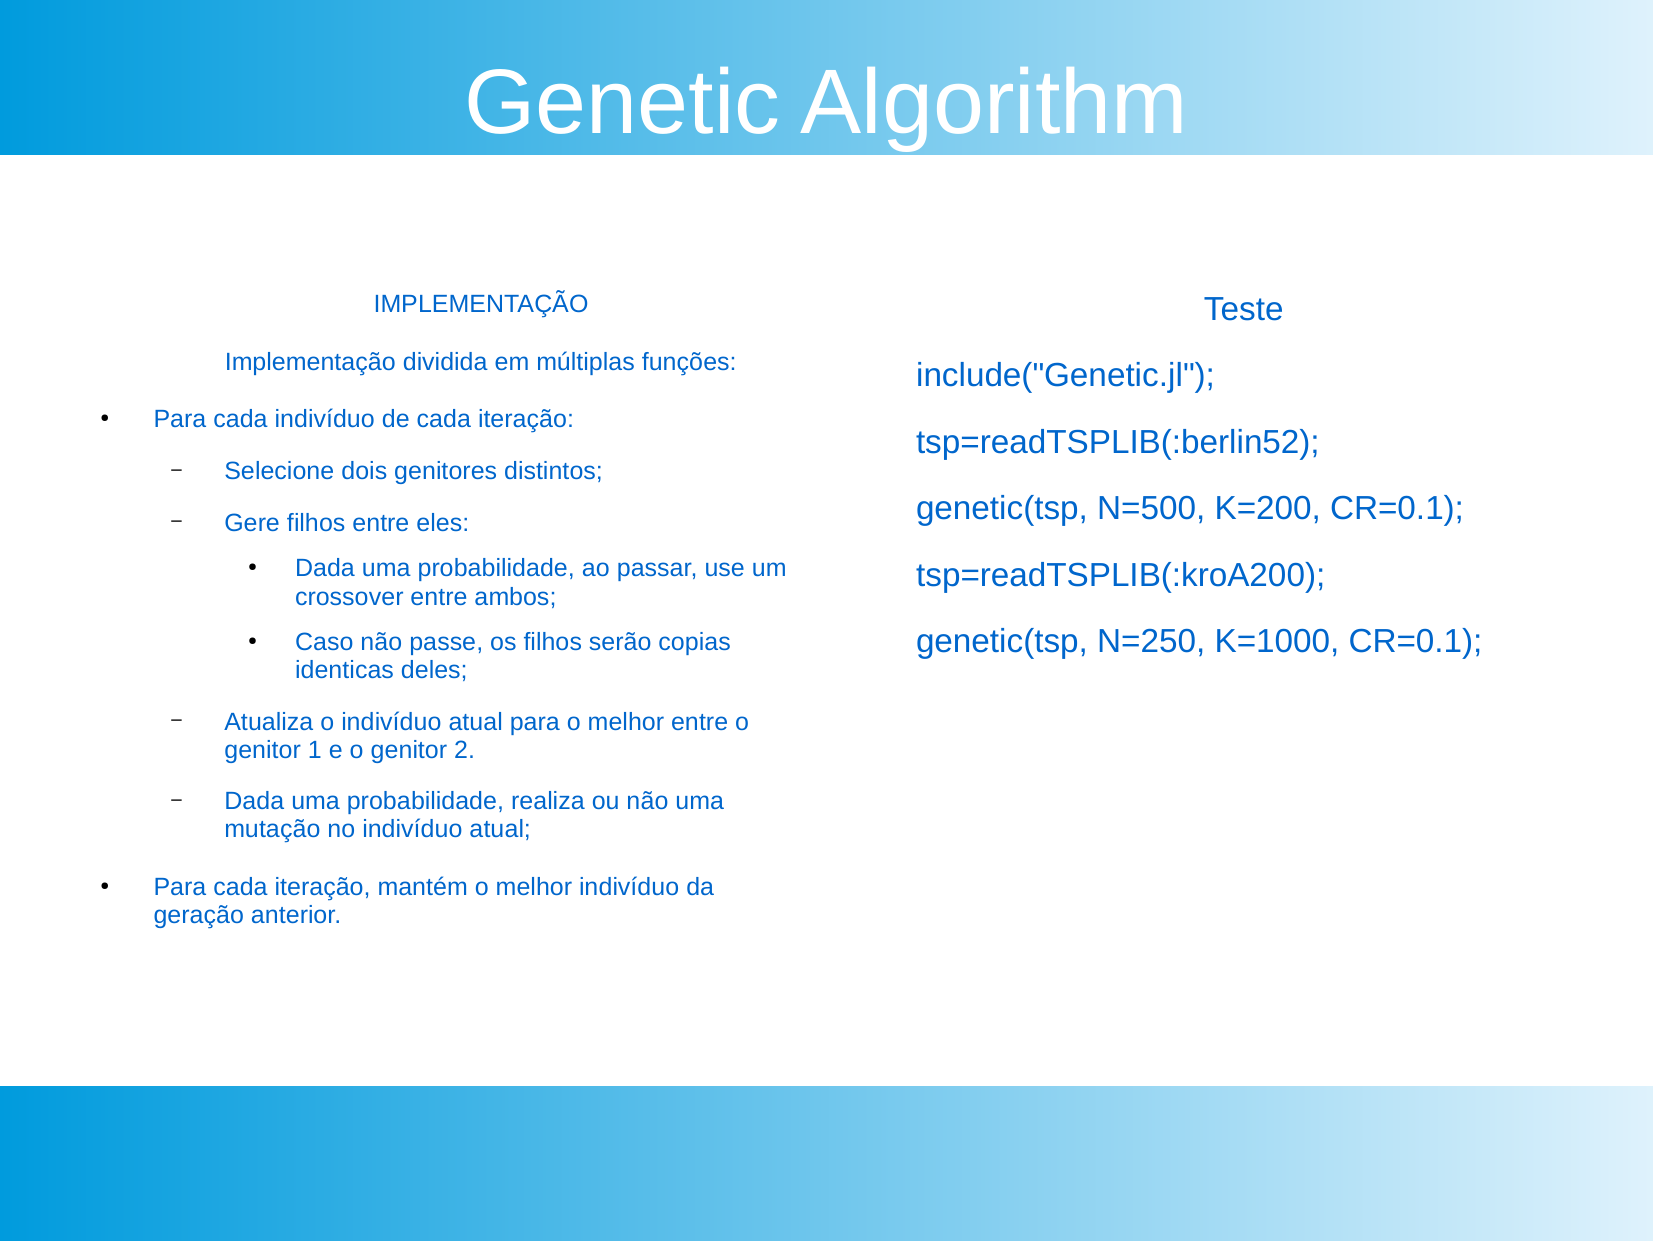

# Genetic Algorithm
IMPLEMENTAÇÃO
Implementação dividida em múltiplas funções:
Para cada indivíduo de cada iteração:
Selecione dois genitores distintos;
Gere filhos entre eles:
Dada uma probabilidade, ao passar, use um crossover entre ambos;
Caso não passe, os filhos serão copias identicas deles;
Atualiza o indivíduo atual para o melhor entre o genitor 1 e o genitor 2.
Dada uma probabilidade, realiza ou não uma mutação no indivíduo atual;
Para cada iteração, mantém o melhor indivíduo da geração anterior.
Teste
include("Genetic.jl");
tsp=readTSPLIB(:berlin52);
genetic(tsp, N=500, K=200, CR=0.1);
tsp=readTSPLIB(:kroA200);
genetic(tsp, N=250, K=1000, CR=0.1);